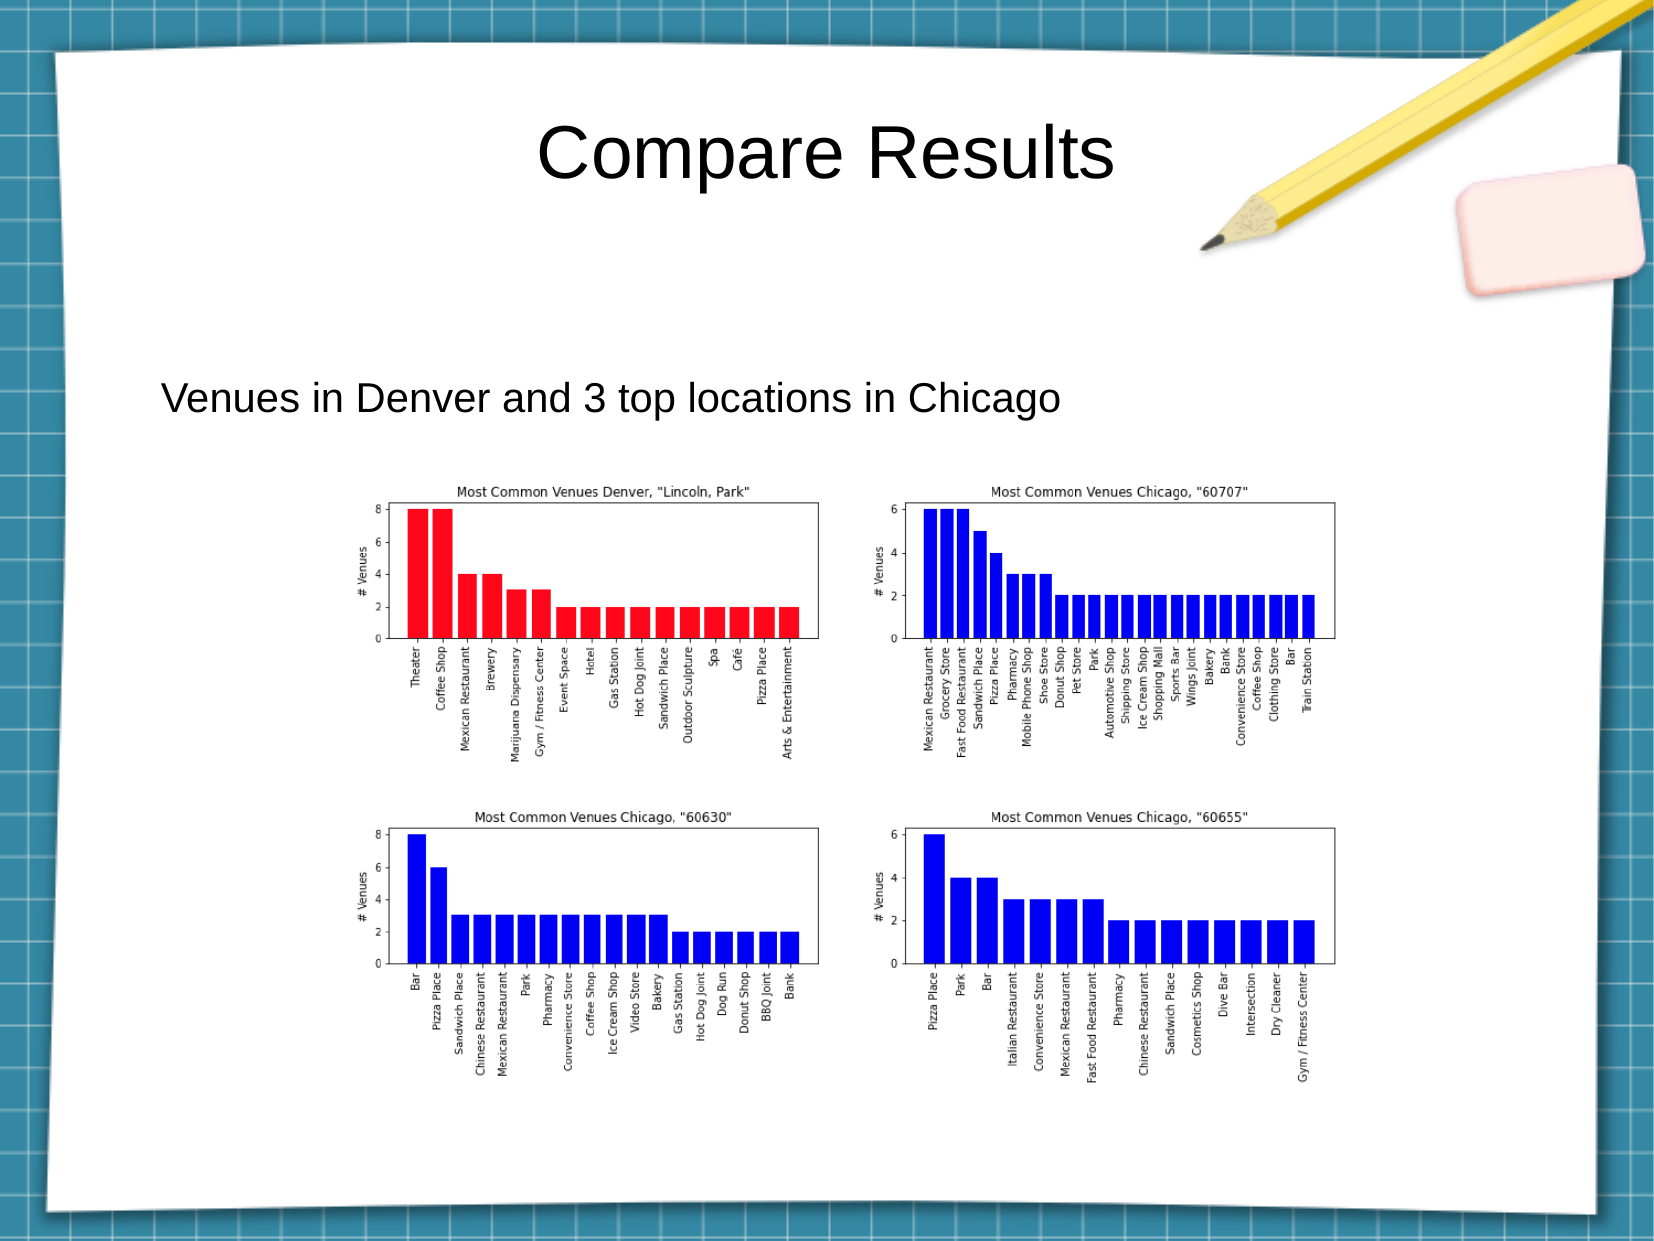

# Compare Results
Venues in Denver and 3 top locations in Chicago